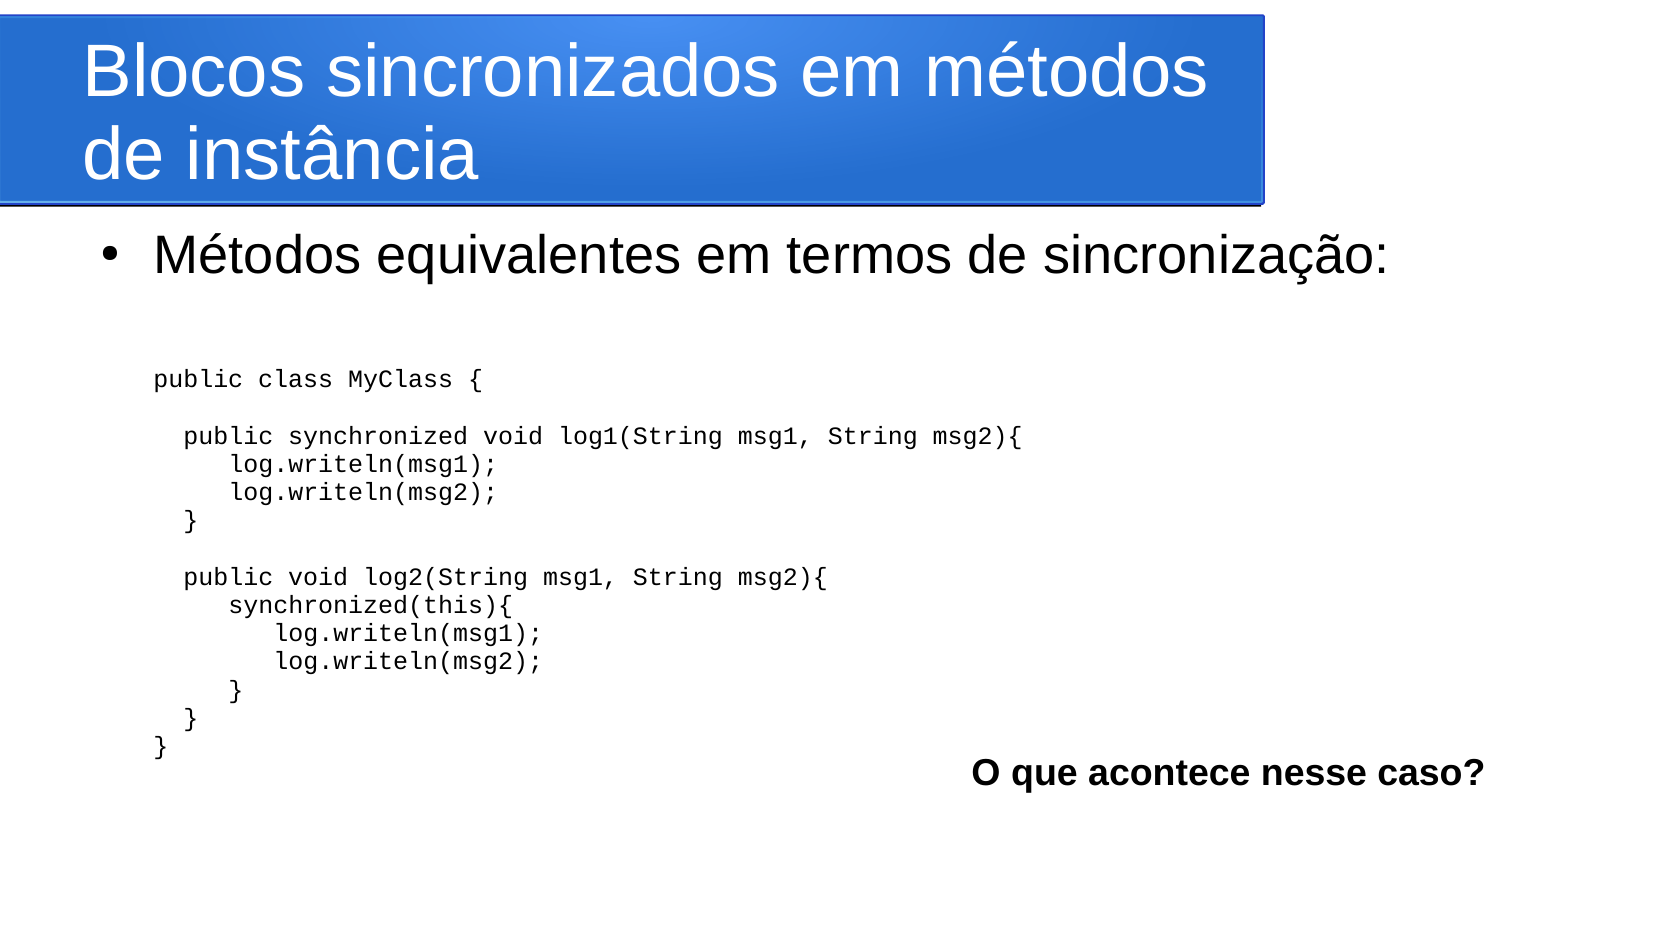

# Blocos sincronizados em métodos de instância
Métodos equivalentes em termos de sincronização:
 public class MyClass {
 public synchronized void log1(String msg1, String msg2){
 log.writeln(msg1);
 log.writeln(msg2);
 }
 public void log2(String msg1, String msg2){
 synchronized(this){
 log.writeln(msg1);
 log.writeln(msg2);
 }
 }
 }
O que acontece nesse caso?